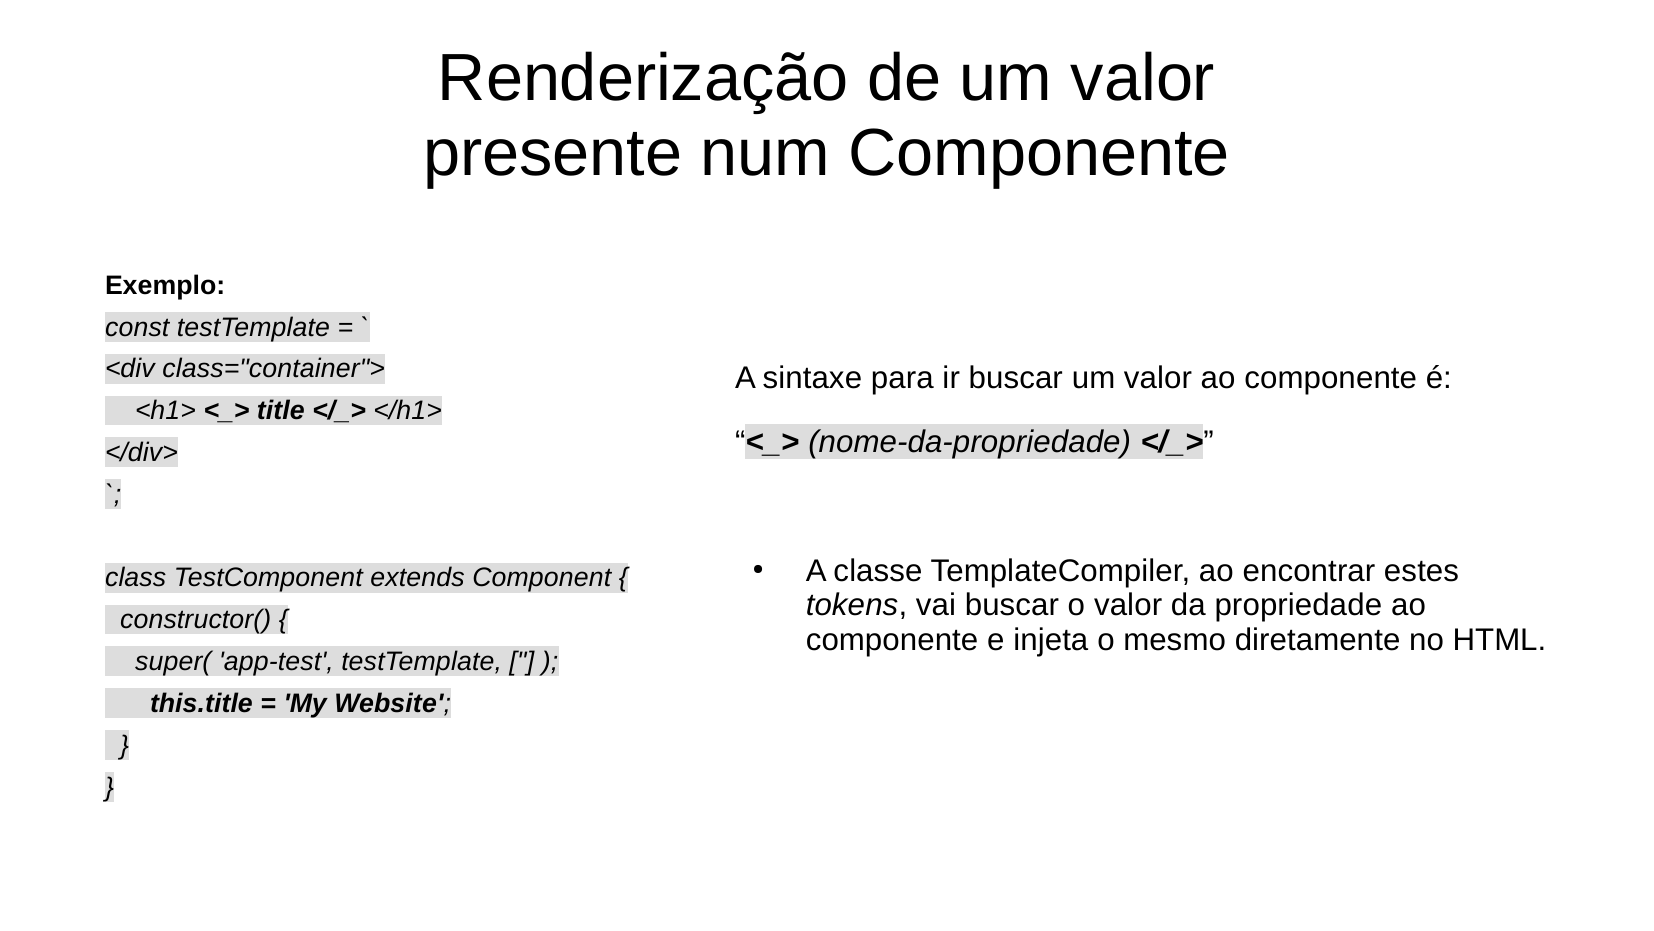

# Renderização de um valor presente num Componente
Exemplo:
const testTemplate = `
<div class="container">
 <h1> <_> title </_> </h1>
</div>
`;
class TestComponent extends Component {
 constructor() {
 super( 'app-test', testTemplate, [''] );
 this.title = 'My Website';
 }
}
A sintaxe para ir buscar um valor ao componente é:
“<_> (nome-da-propriedade) </_>”
A classe TemplateCompiler, ao encontrar estes tokens, vai buscar o valor da propriedade ao componente e injeta o mesmo diretamente no HTML.